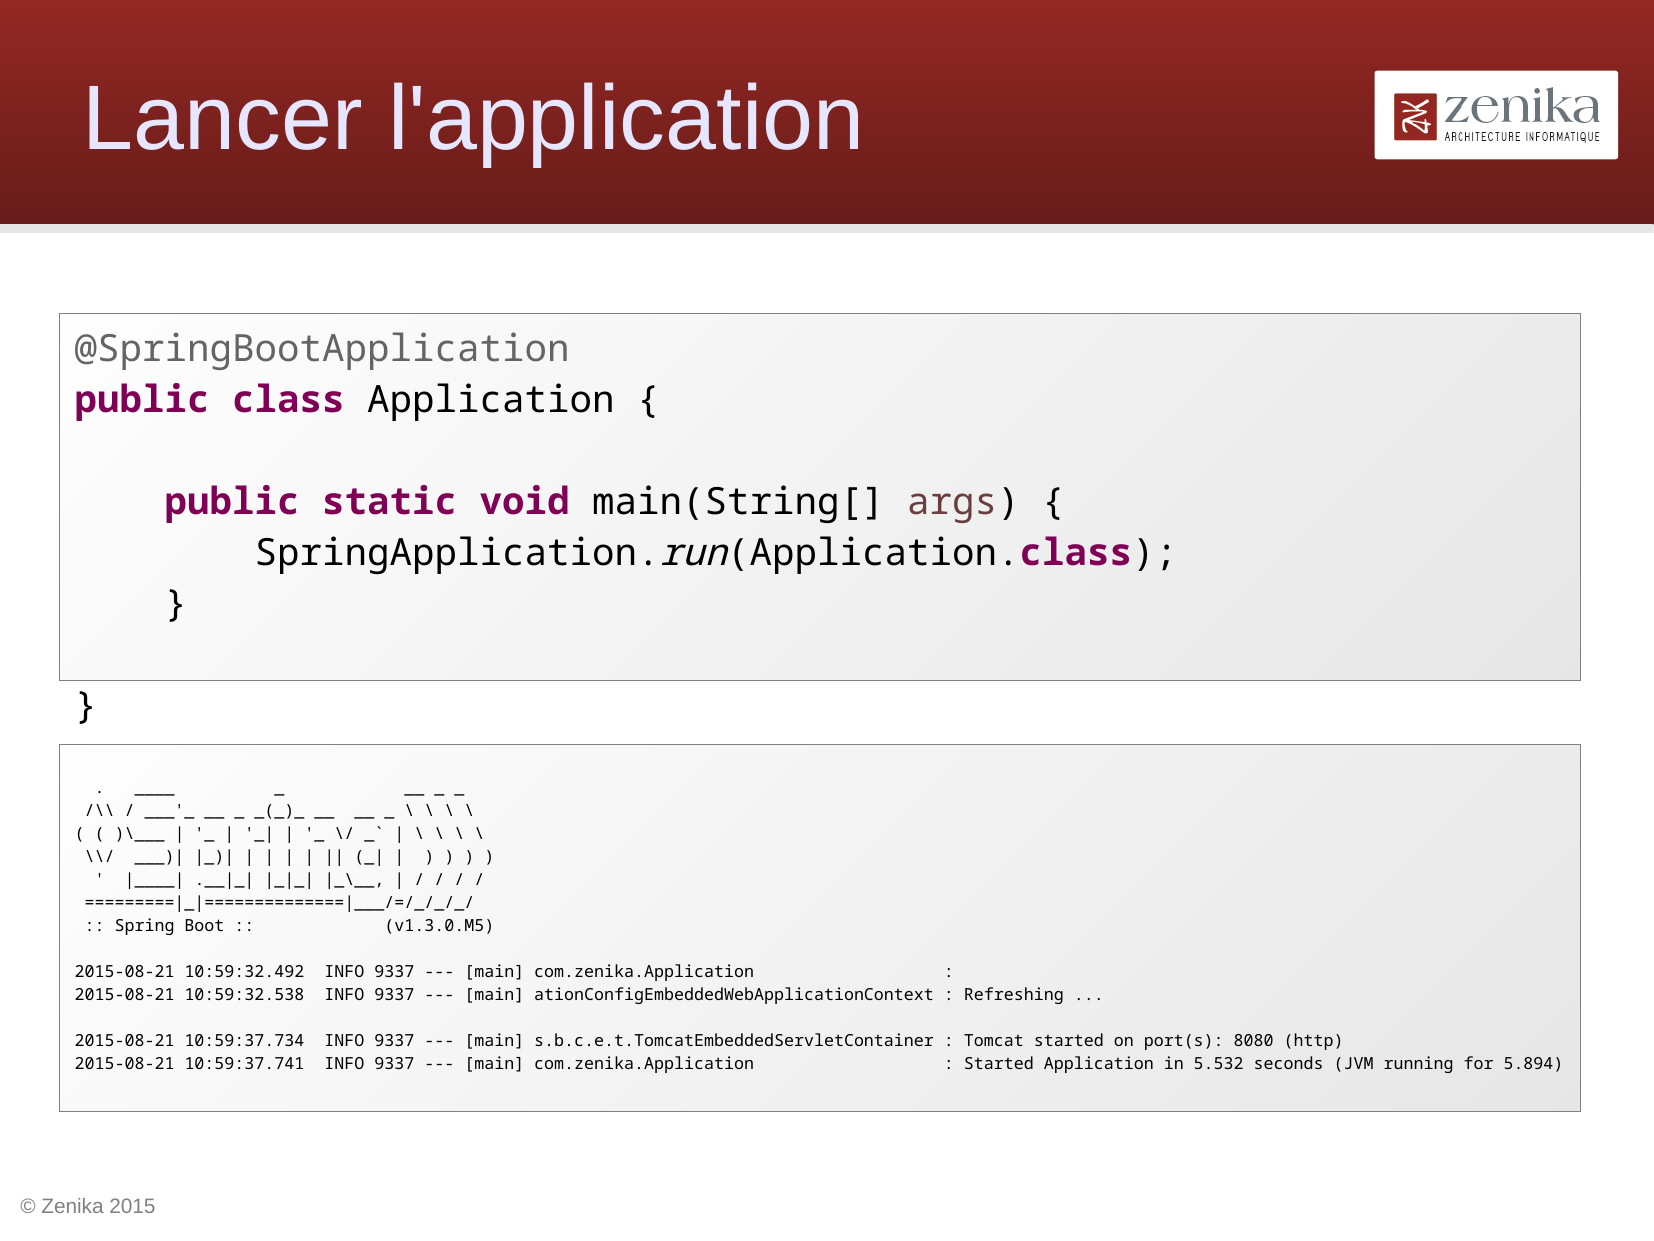

# Lancer l'application
@SpringBootApplication
public class Application {
 public static void main(String[] args) {
 SpringApplication.run(Application.class);
 }
}
 . ____ _ __ _ _
 /\\ / ___'_ __ _ _(_)_ __ __ _ \ \ \ \
( ( )\___ | '_ | '_| | '_ \/ _` | \ \ \ \
 \\/ ___)| |_)| | | | | || (_| | ) ) ) )
 ' |____| .__|_| |_|_| |_\__, | / / / /
 =========|_|==============|___/=/_/_/_/
 :: Spring Boot :: (v1.3.0.M5)
2015-08-21 10:59:32.492 INFO 9337 --- [main] com.zenika.Application :
2015-08-21 10:59:32.538 INFO 9337 --- [main] ationConfigEmbeddedWebApplicationContext : Refreshing ...
2015-08-21 10:59:37.734 INFO 9337 --- [main] s.b.c.e.t.TomcatEmbeddedServletContainer : Tomcat started on port(s): 8080 (http)
2015-08-21 10:59:37.741 INFO 9337 --- [main] com.zenika.Application : Started Application in 5.532 seconds (JVM running for 5.894)